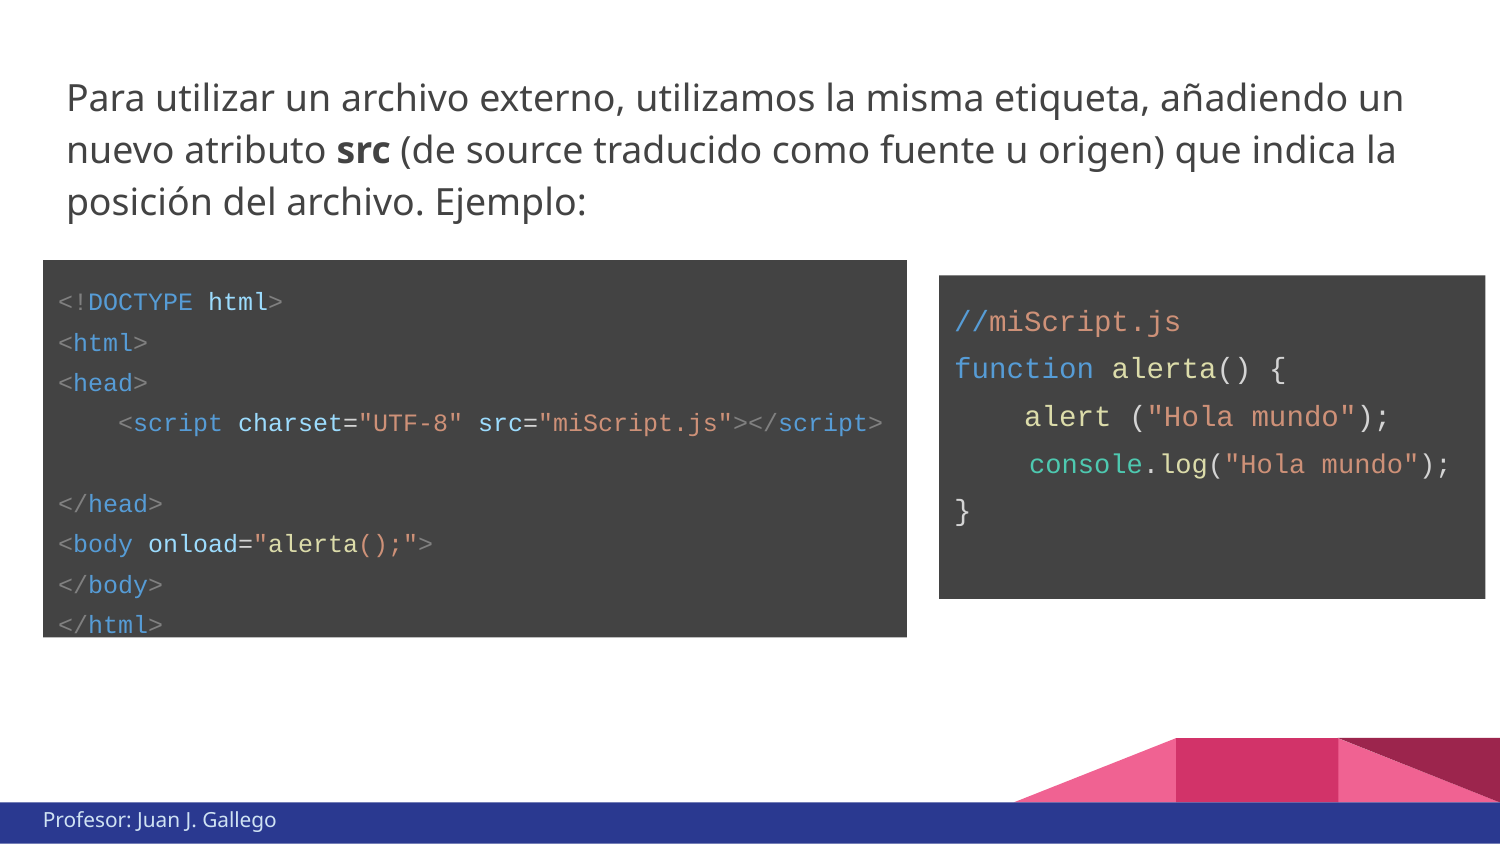

# Para utilizar un archivo externo, utilizamos la misma etiqueta, añadiendo un nuevo atributo src (de source traducido como fuente u origen) que indica la posición del archivo. Ejemplo:
<!DOCTYPE html>
<html>
<head>
 <script charset="UTF-8" src="miScript.js"></script>
</head>
<body onload="alerta();">
</body>
</html>
//miScript.js
function alerta() {
 alert ("Hola mundo");
	console.log("Hola mundo");
}